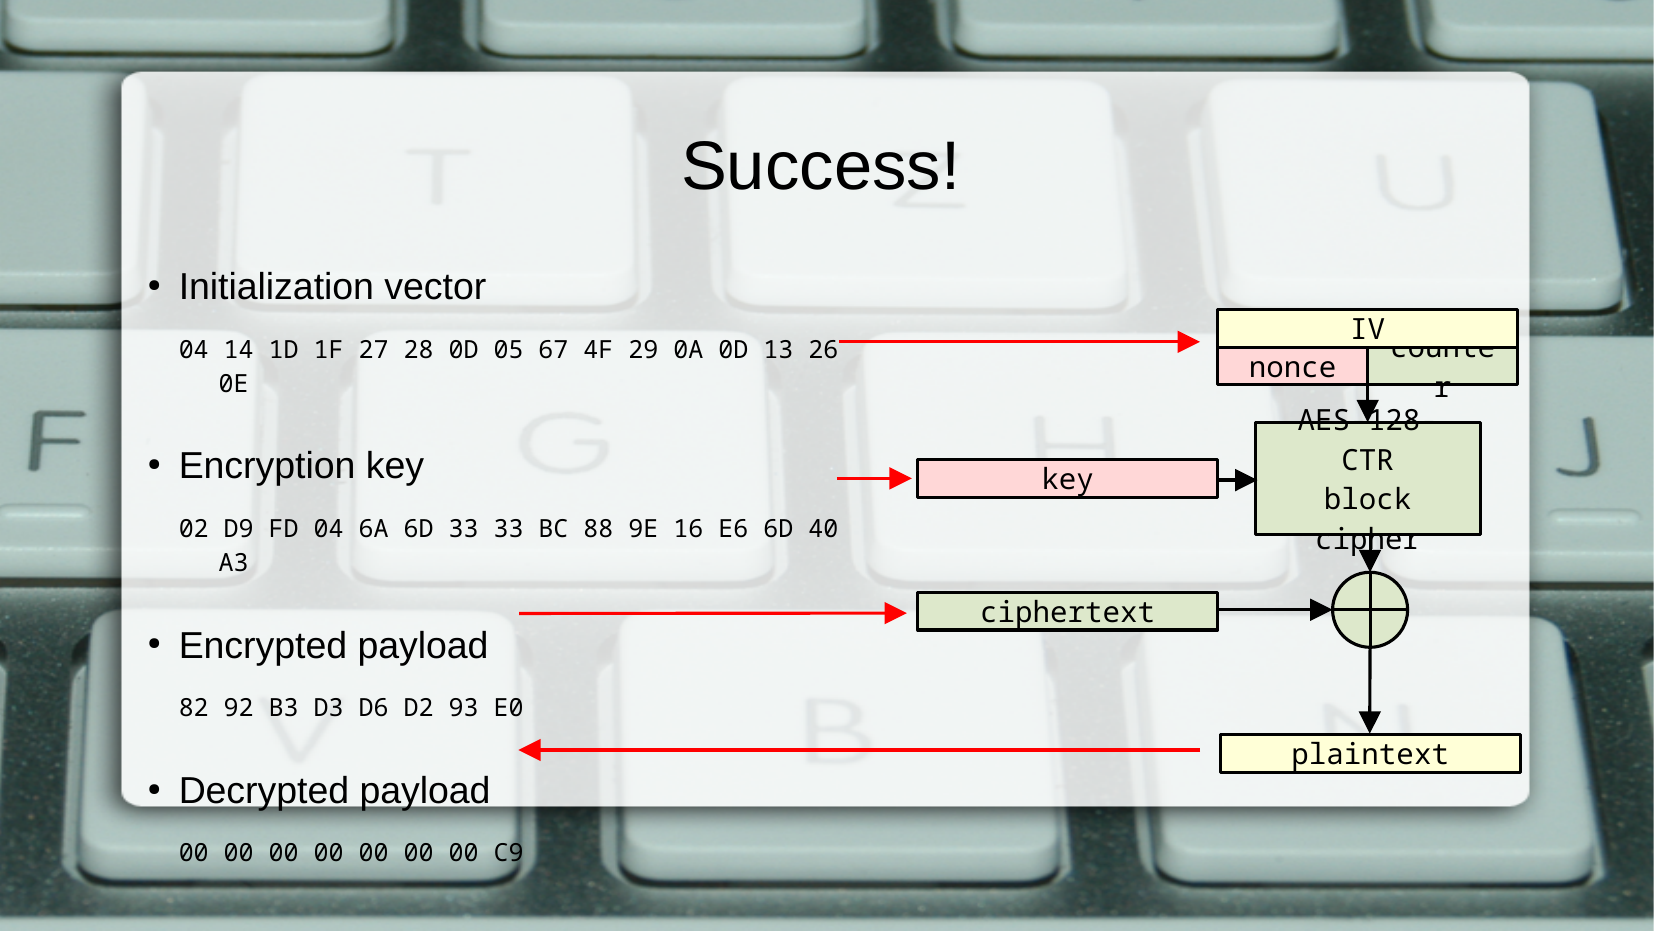

# Success!
Initialization vector
04 14 1D 1F 27 28 0D 05 67 4F 29 0A 0D 13 26 0E
Encryption key
02 D9 FD 04 6A 6D 33 33 BC 88 9E 16 E6 6D 40 A3
Encrypted payload
82 92 B3 D3 D6 D2 93 E0
Decrypted payload
00 00 00 00 00 00 00 C9
IV
nonce
counter
AES-128-CTR
block cipher
key
ciphertext
plaintext